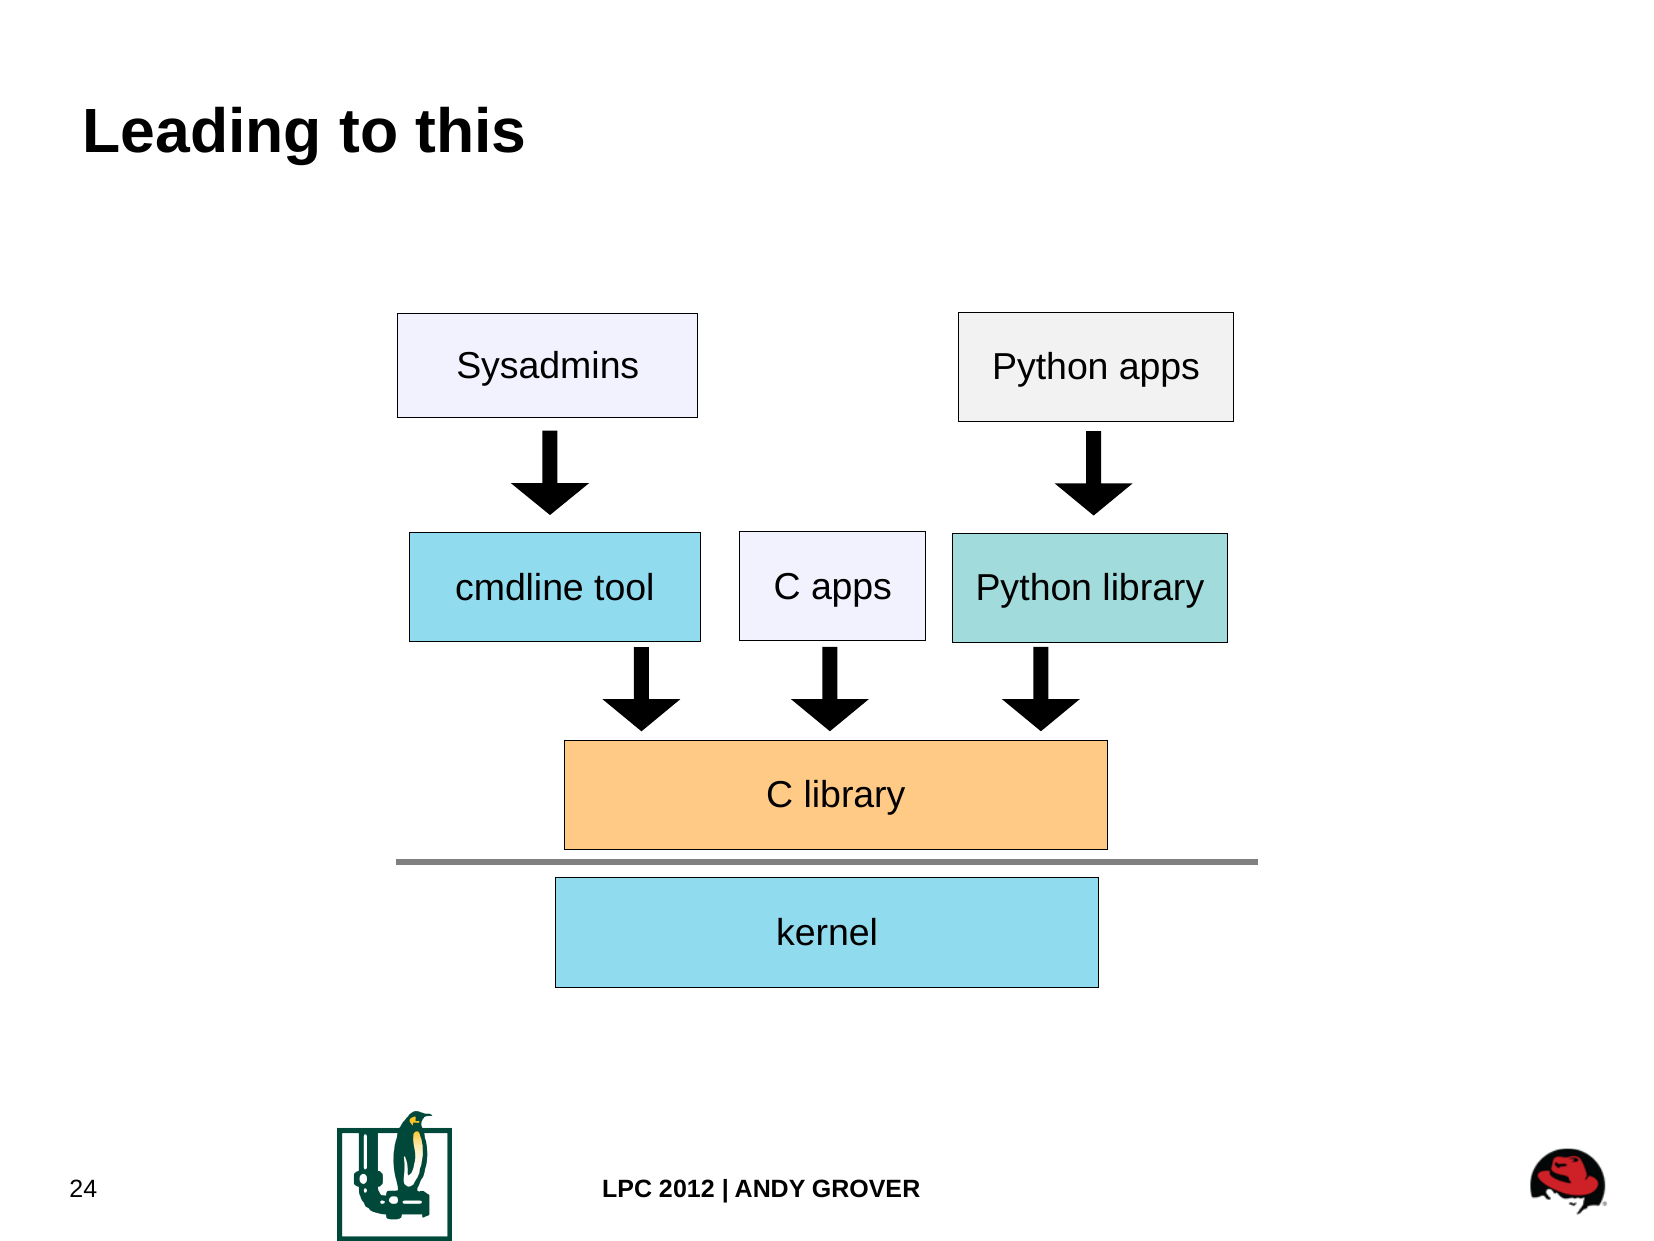

# Leading to this
Python apps
Sysadmins
C apps
cmdline tool
Python library
C library
kernel